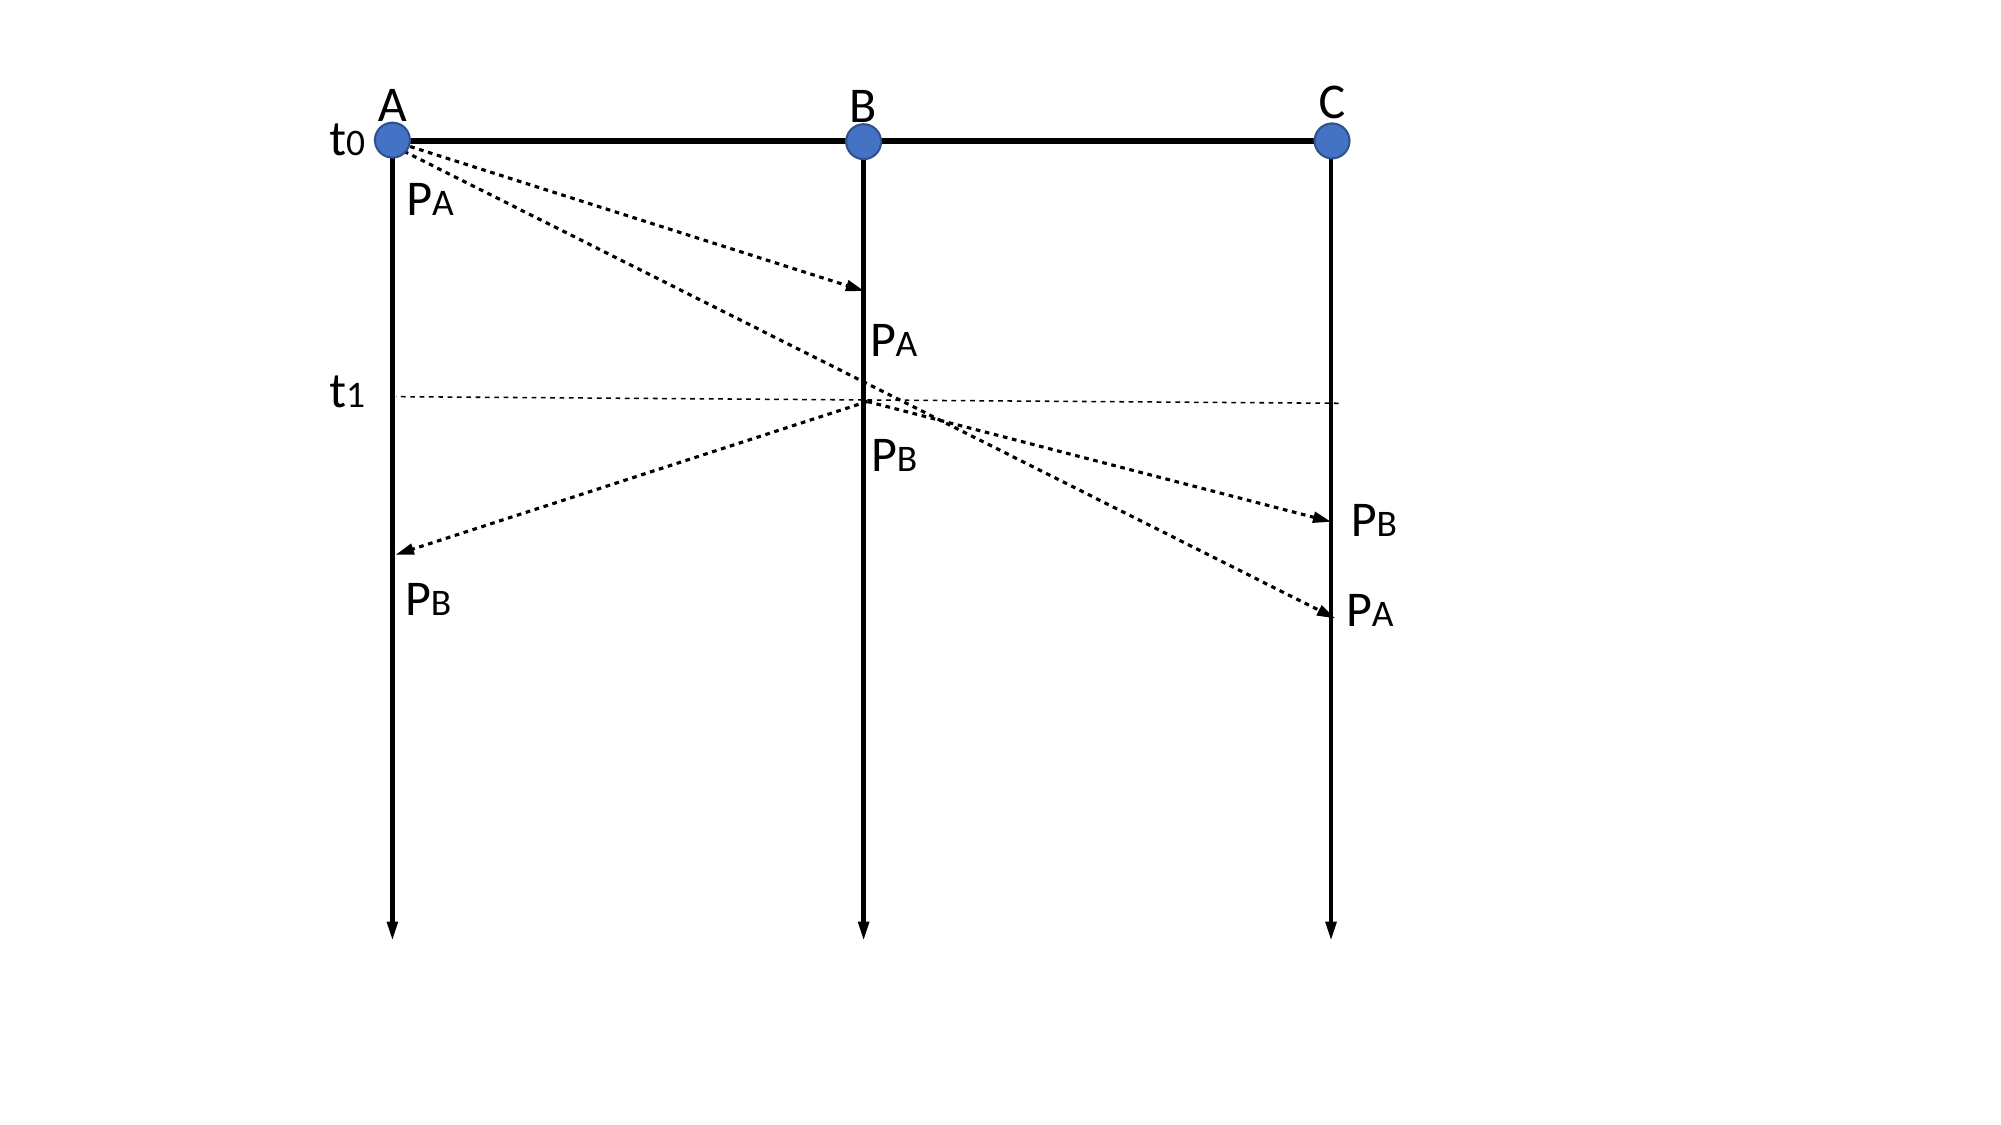

C
A
B
t0
PA
PA
t1
PB
PB
PB
PA